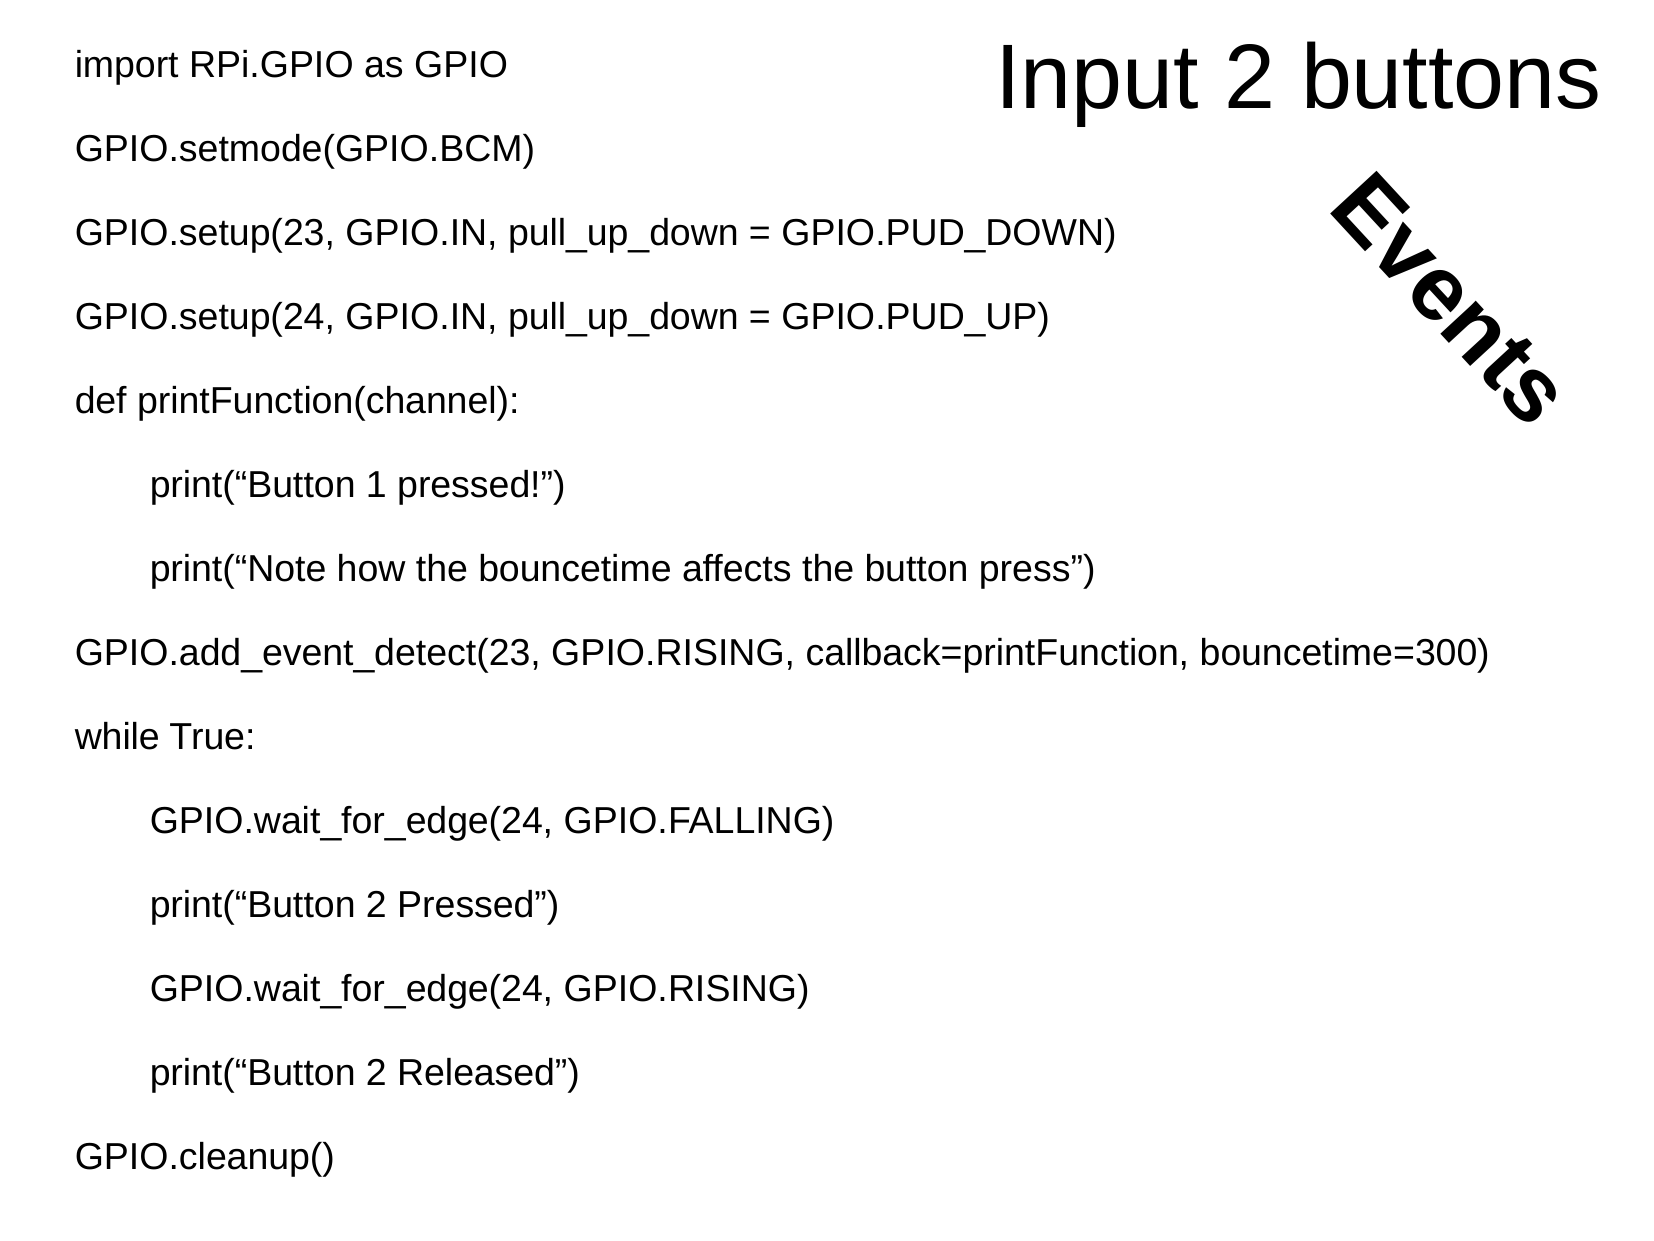

Input 2 buttons
import RPi.GPIO as GPIO
GPIO.setmode(GPIO.BCM)
GPIO.setup(23, GPIO.IN, pull_up_down = GPIO.PUD_DOWN)
GPIO.setup(24, GPIO.IN, pull_up_down = GPIO.PUD_UP)
def printFunction(channel):
	print(“Button 1 pressed!”)
	print(“Note how the bouncetime affects the button press”)
GPIO.add_event_detect(23, GPIO.RISING, callback=printFunction, bouncetime=300)
while True:
	GPIO.wait_for_edge(24, GPIO.FALLING)
	print(“Button 2 Pressed”)
	GPIO.wait_for_edge(24, GPIO.RISING)
	print(“Button 2 Released”)
GPIO.cleanup()
# Events